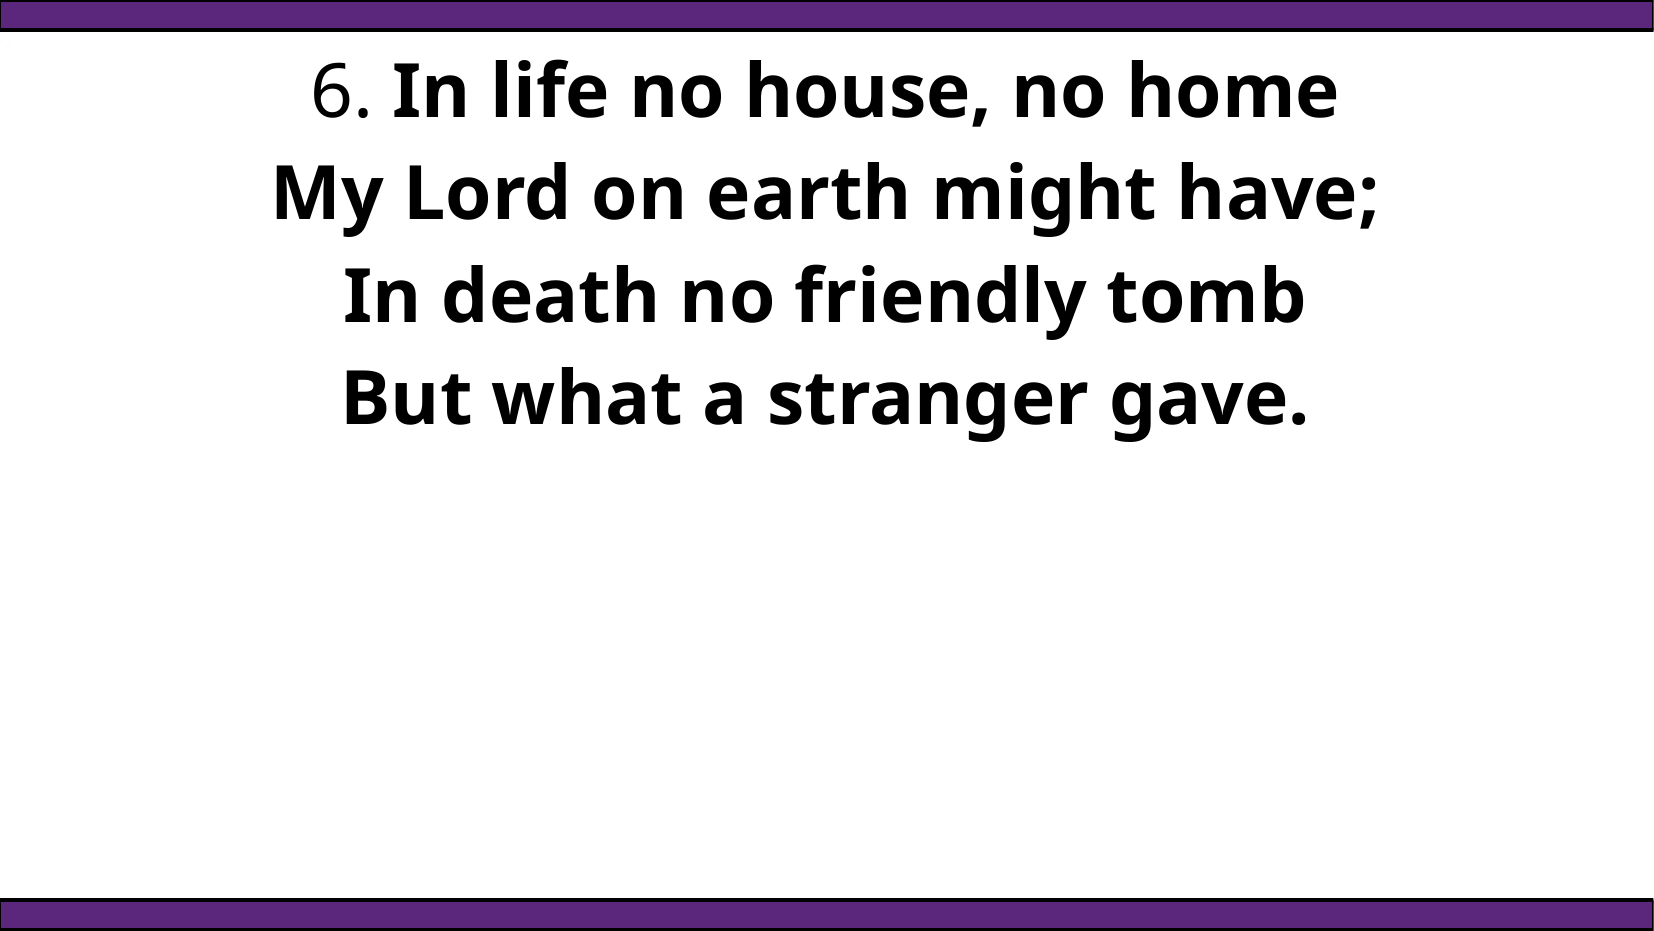

6. In life no house, no home
My Lord on earth might have;
In death no friendly tomb
But what a stranger gave.